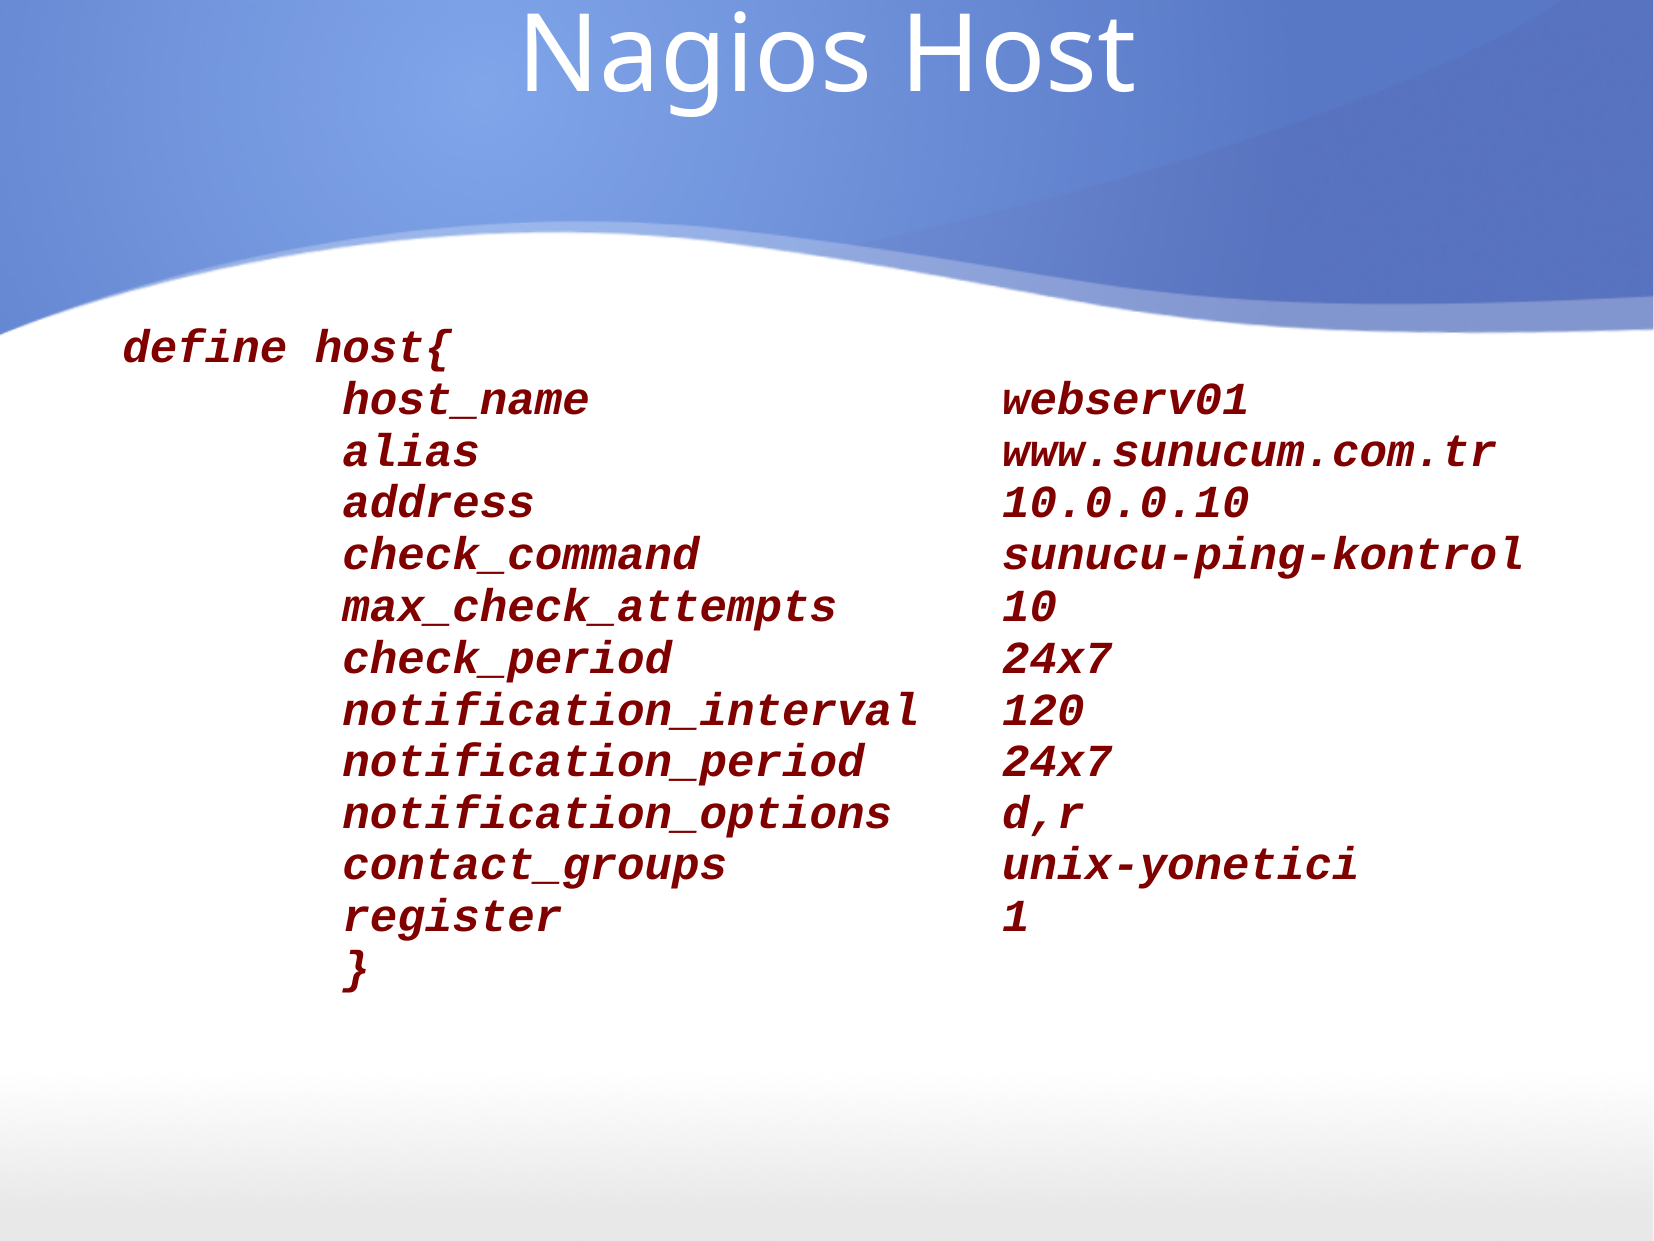

# Nagios Host
define host{
 host_name webserv01
 alias www.sunucum.com.tr
 address 10.0.0.10
 check_command sunucu-ping-kontrol
 max_check_attempts 10
 check_period 24x7
 notification_interval 120
 notification_period 24x7
 notification_options d,r
 contact_groups unix-yonetici
 register 1
 }